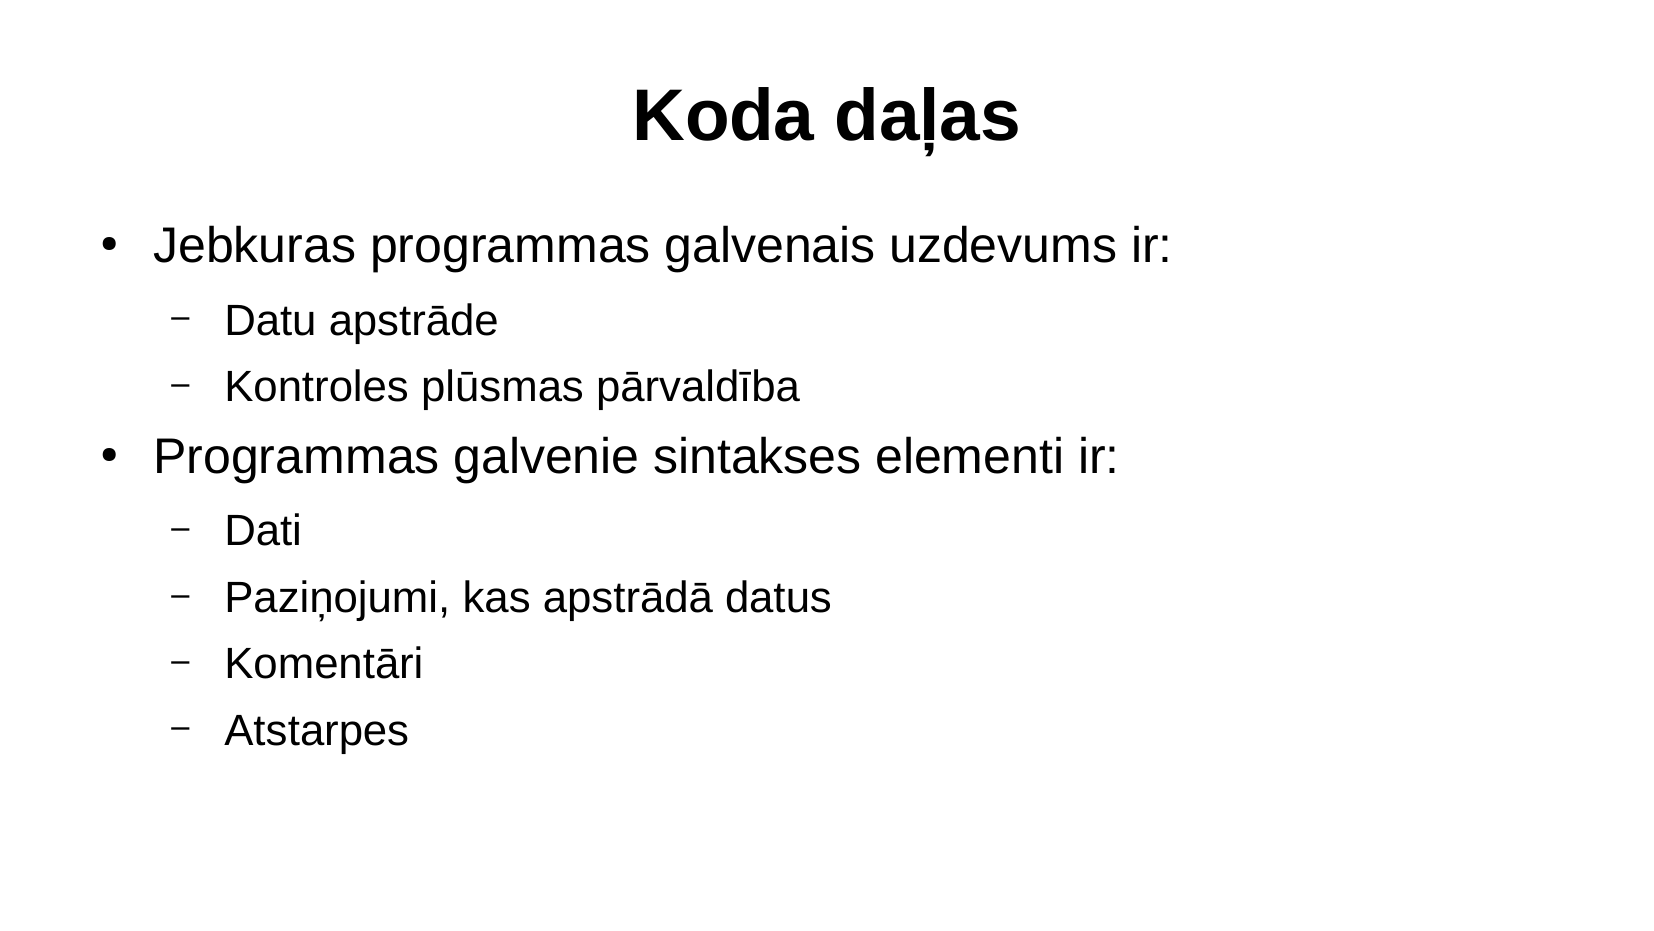

# Koda daļas
Jebkuras programmas galvenais uzdevums ir:
Datu apstrāde
Kontroles plūsmas pārvaldība
Programmas galvenie sintakses elementi ir:
Dati
Paziņojumi, kas apstrādā datus
Komentāri
Atstarpes